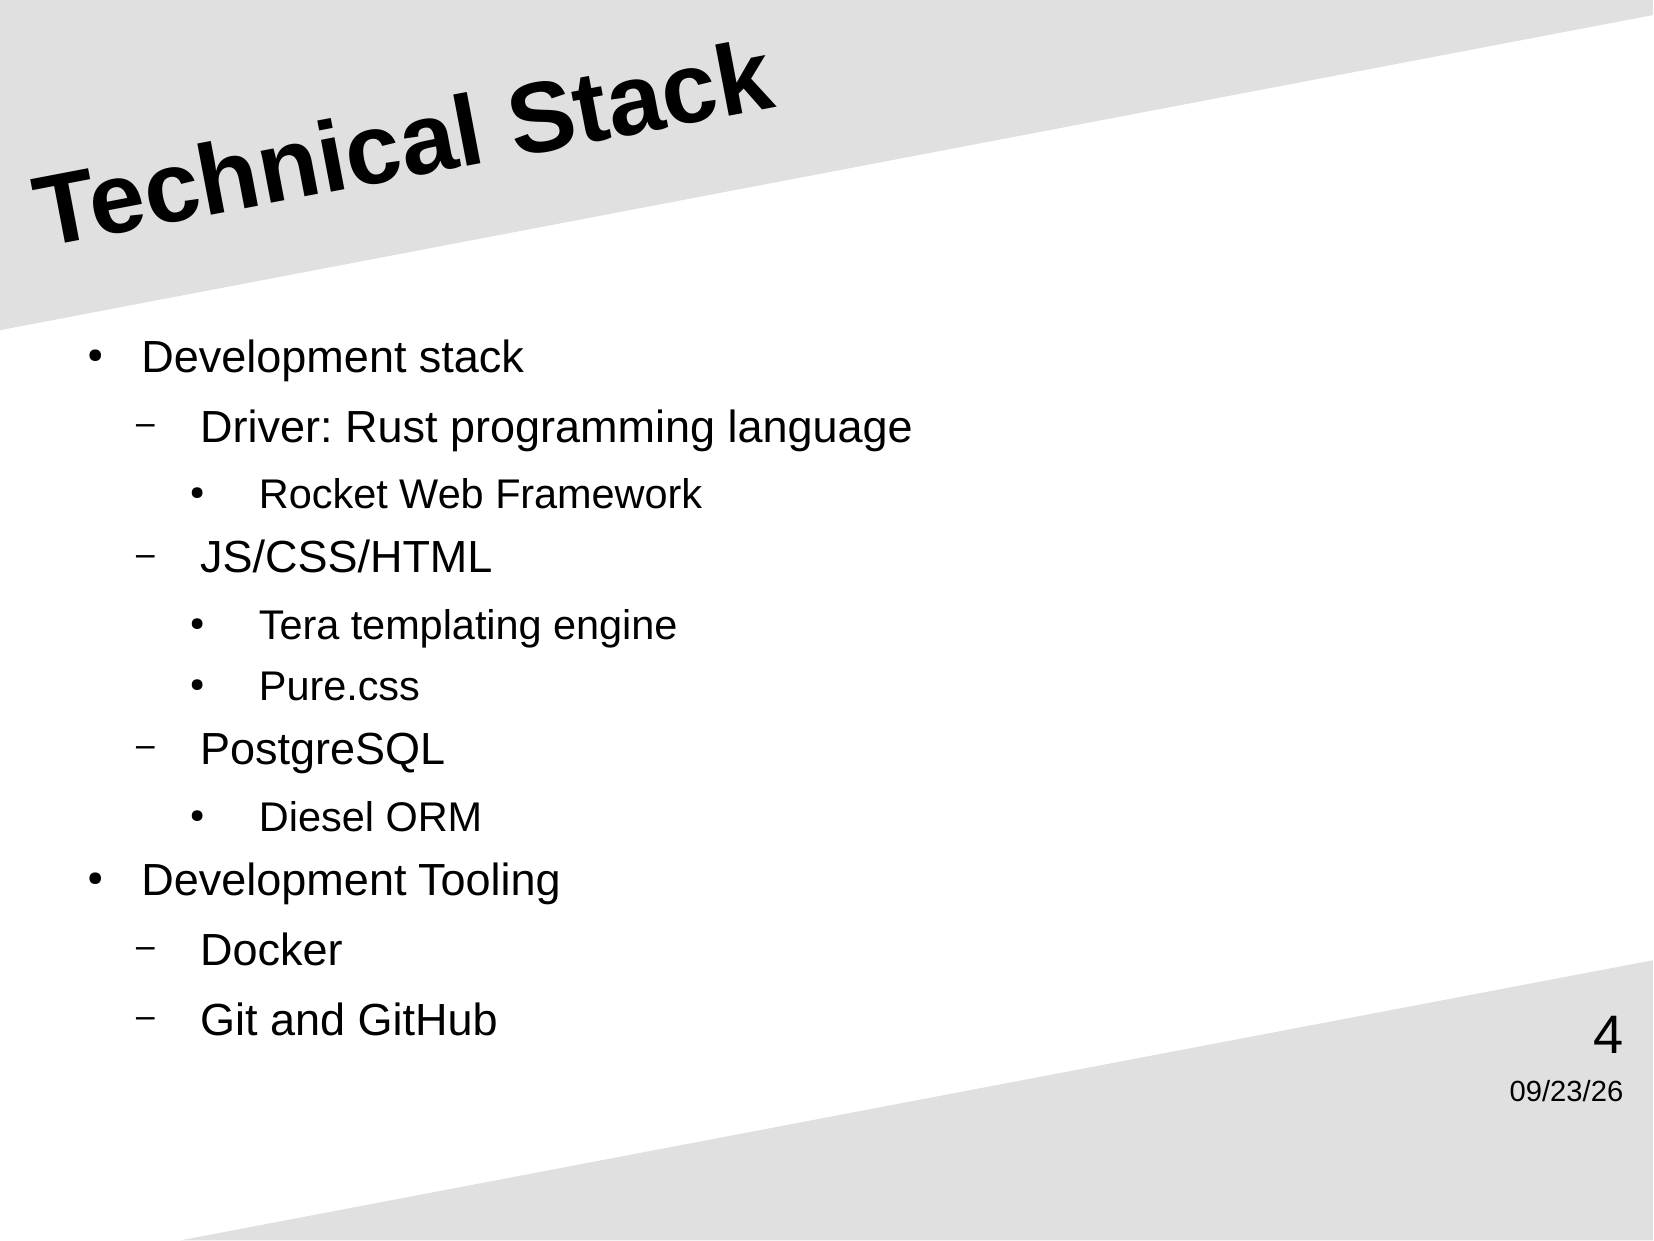

# Technical Stack
Development stack
Driver: Rust programming language
Rocket Web Framework
JS/CSS/HTML
Tera templating engine
Pure.css
PostgreSQL
Diesel ORM
Development Tooling
Docker
Git and GitHub
4